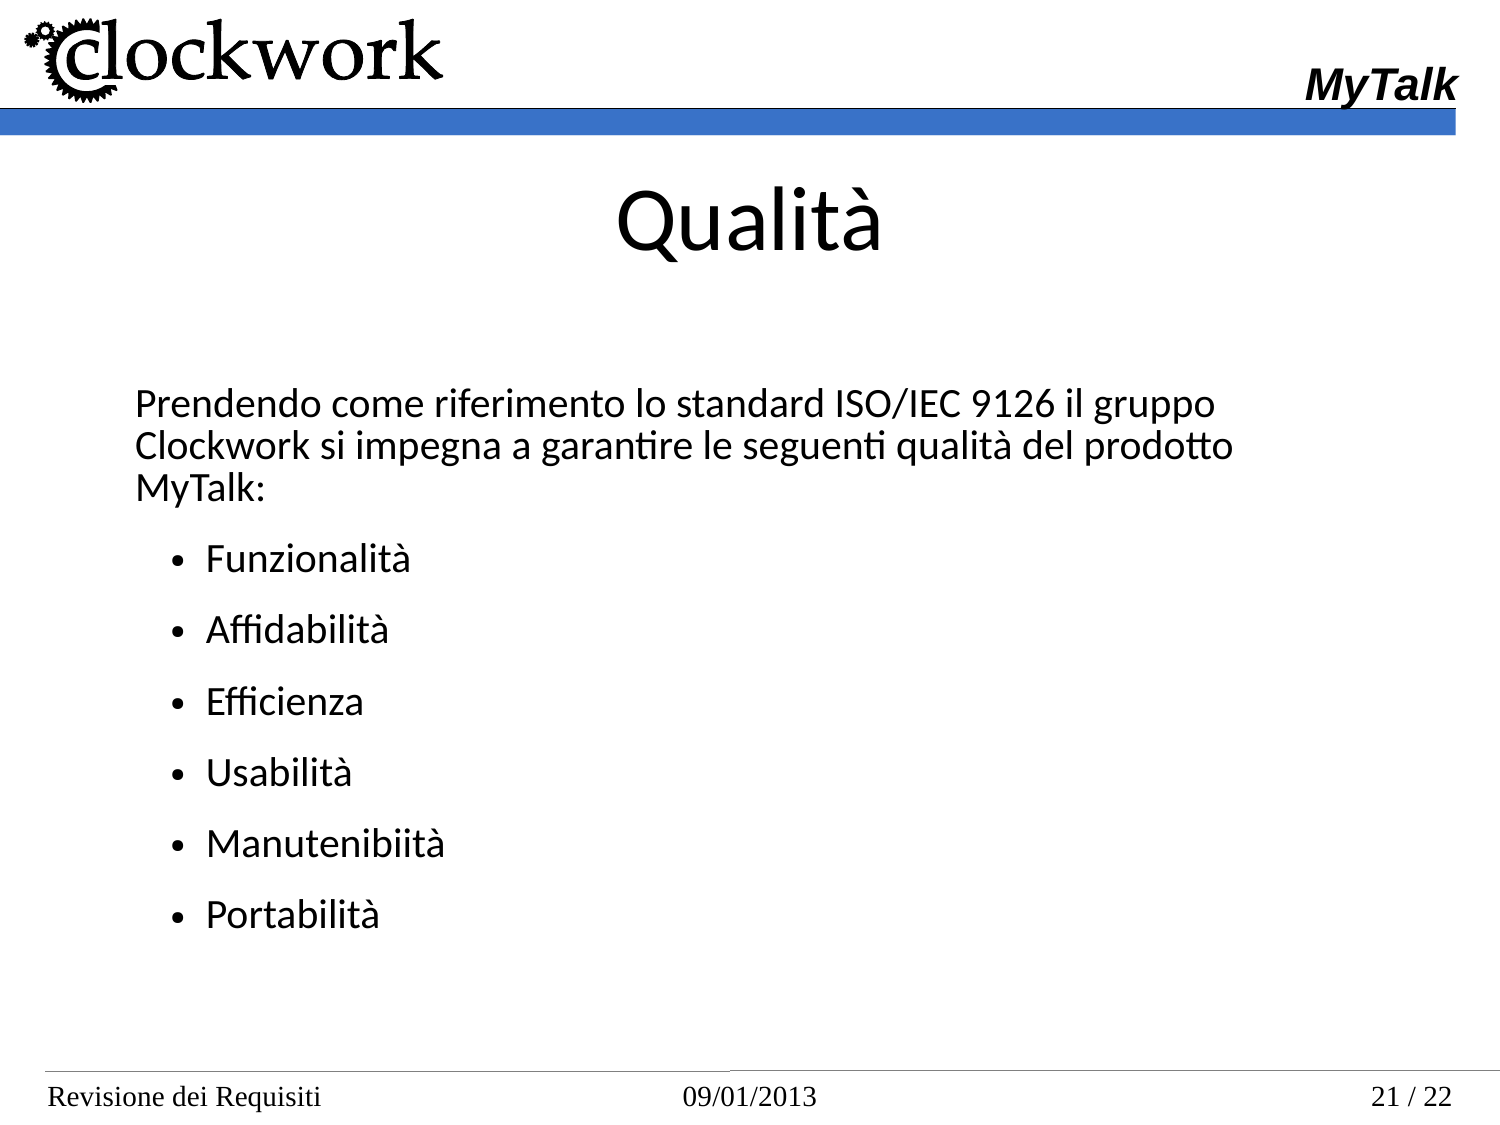

# Qualità
Prendendo come riferimento lo standard ISO/IEC 9126 il gruppo Clockwork si impegna a garantire le seguenti qualità del prodotto MyTalk:
Funzionalità
Affidabilità
Efficienza
Usabilità
Manutenibiità
Portabilità
Revisione dei Requisiti
09/01/2013
21